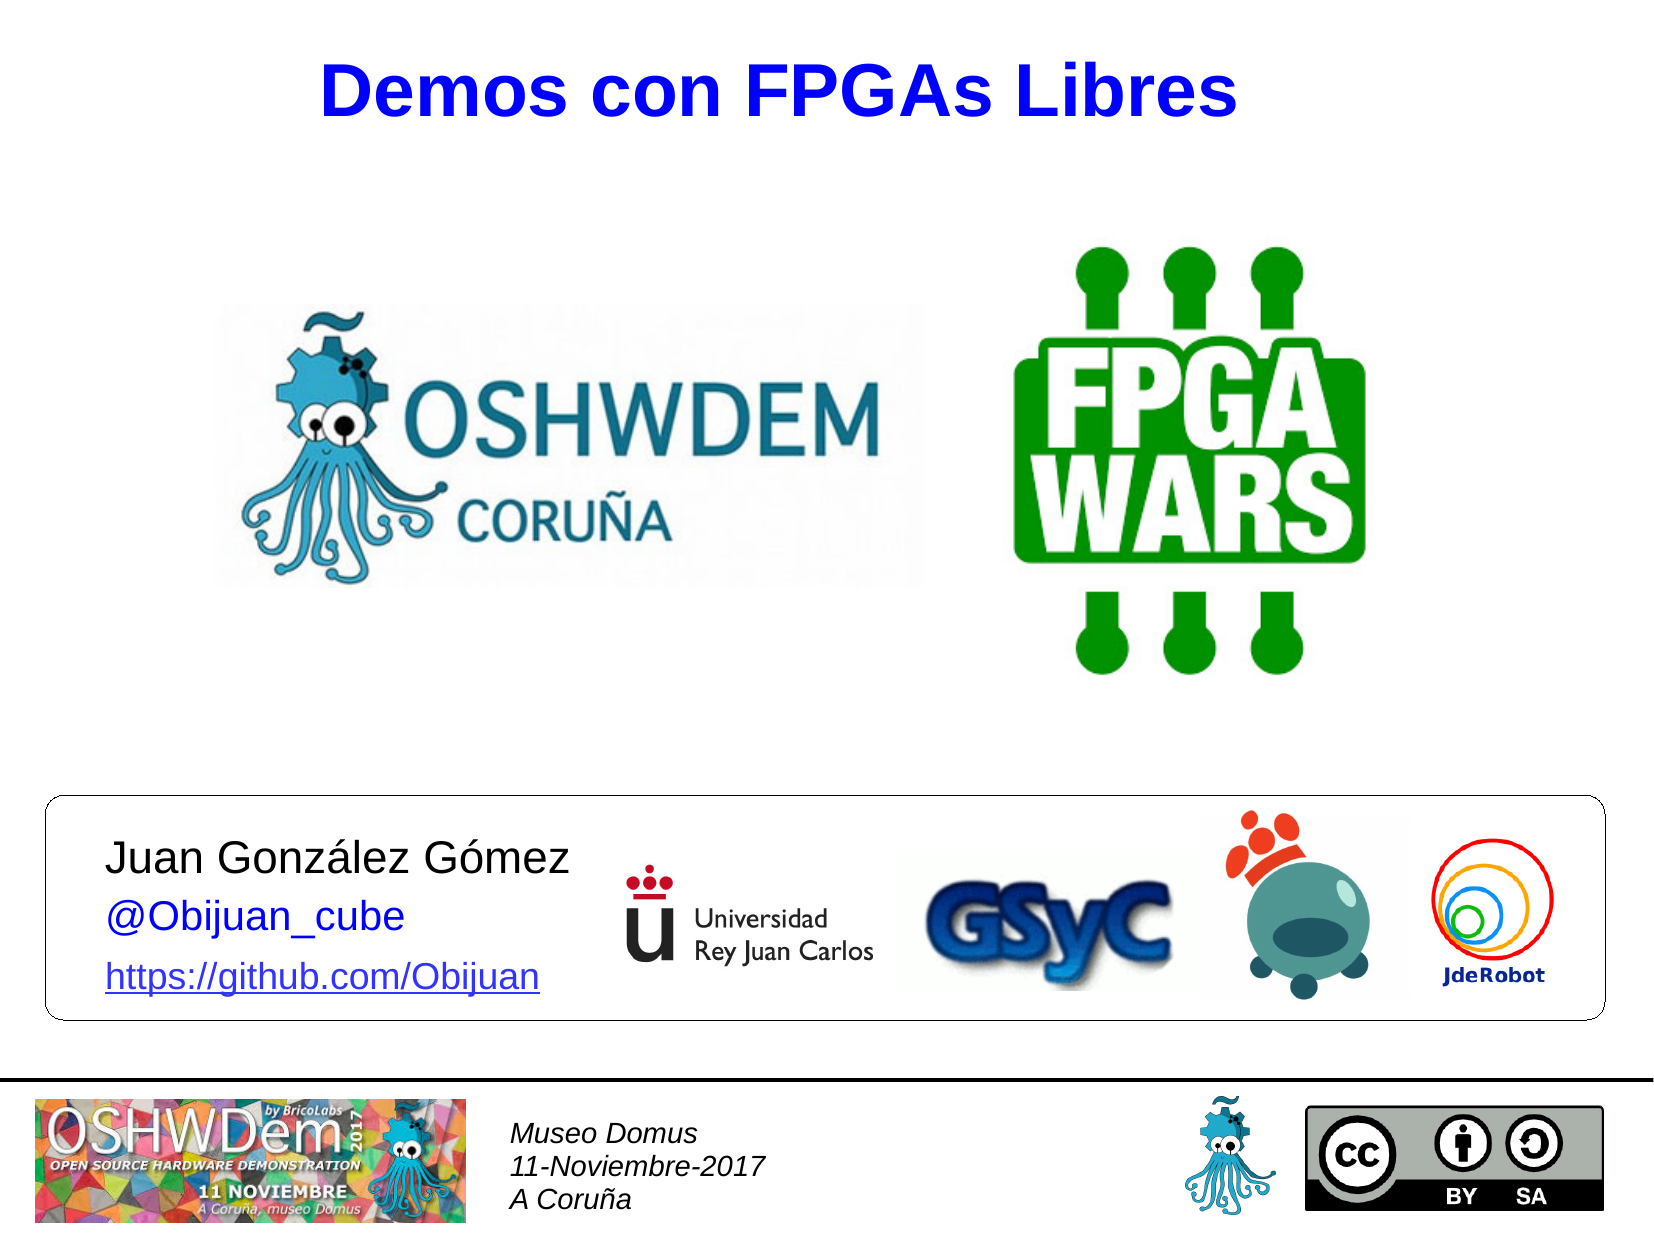

# Demos con FPGAs Libres
Juan González Gómez
@Obijuan_cube
https://github.com/Obijuan
Museo Domus
11-Noviembre-2017
A Coruña